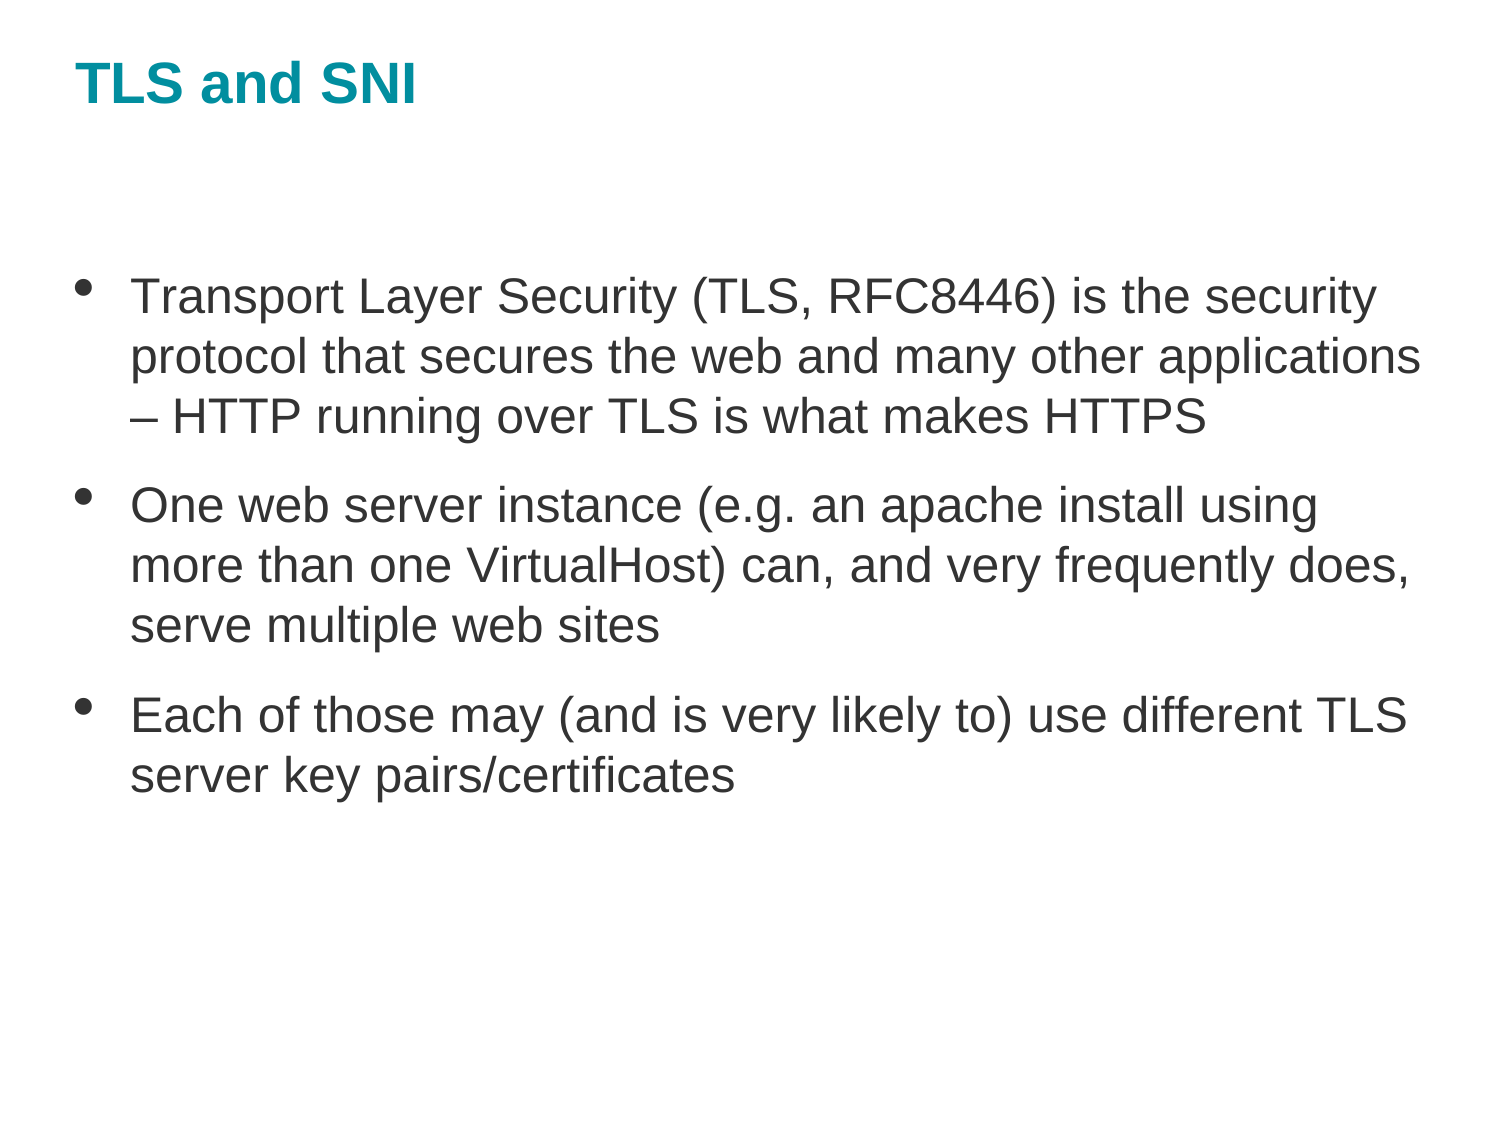

TLS and SNI
Transport Layer Security (TLS, RFC8446) is the security protocol that secures the web and many other applications – HTTP running over TLS is what makes HTTPS
One web server instance (e.g. an apache install using more than one VirtualHost) can, and very frequently does, serve multiple web sites
Each of those may (and is very likely to) use different TLS server key pairs/certificates